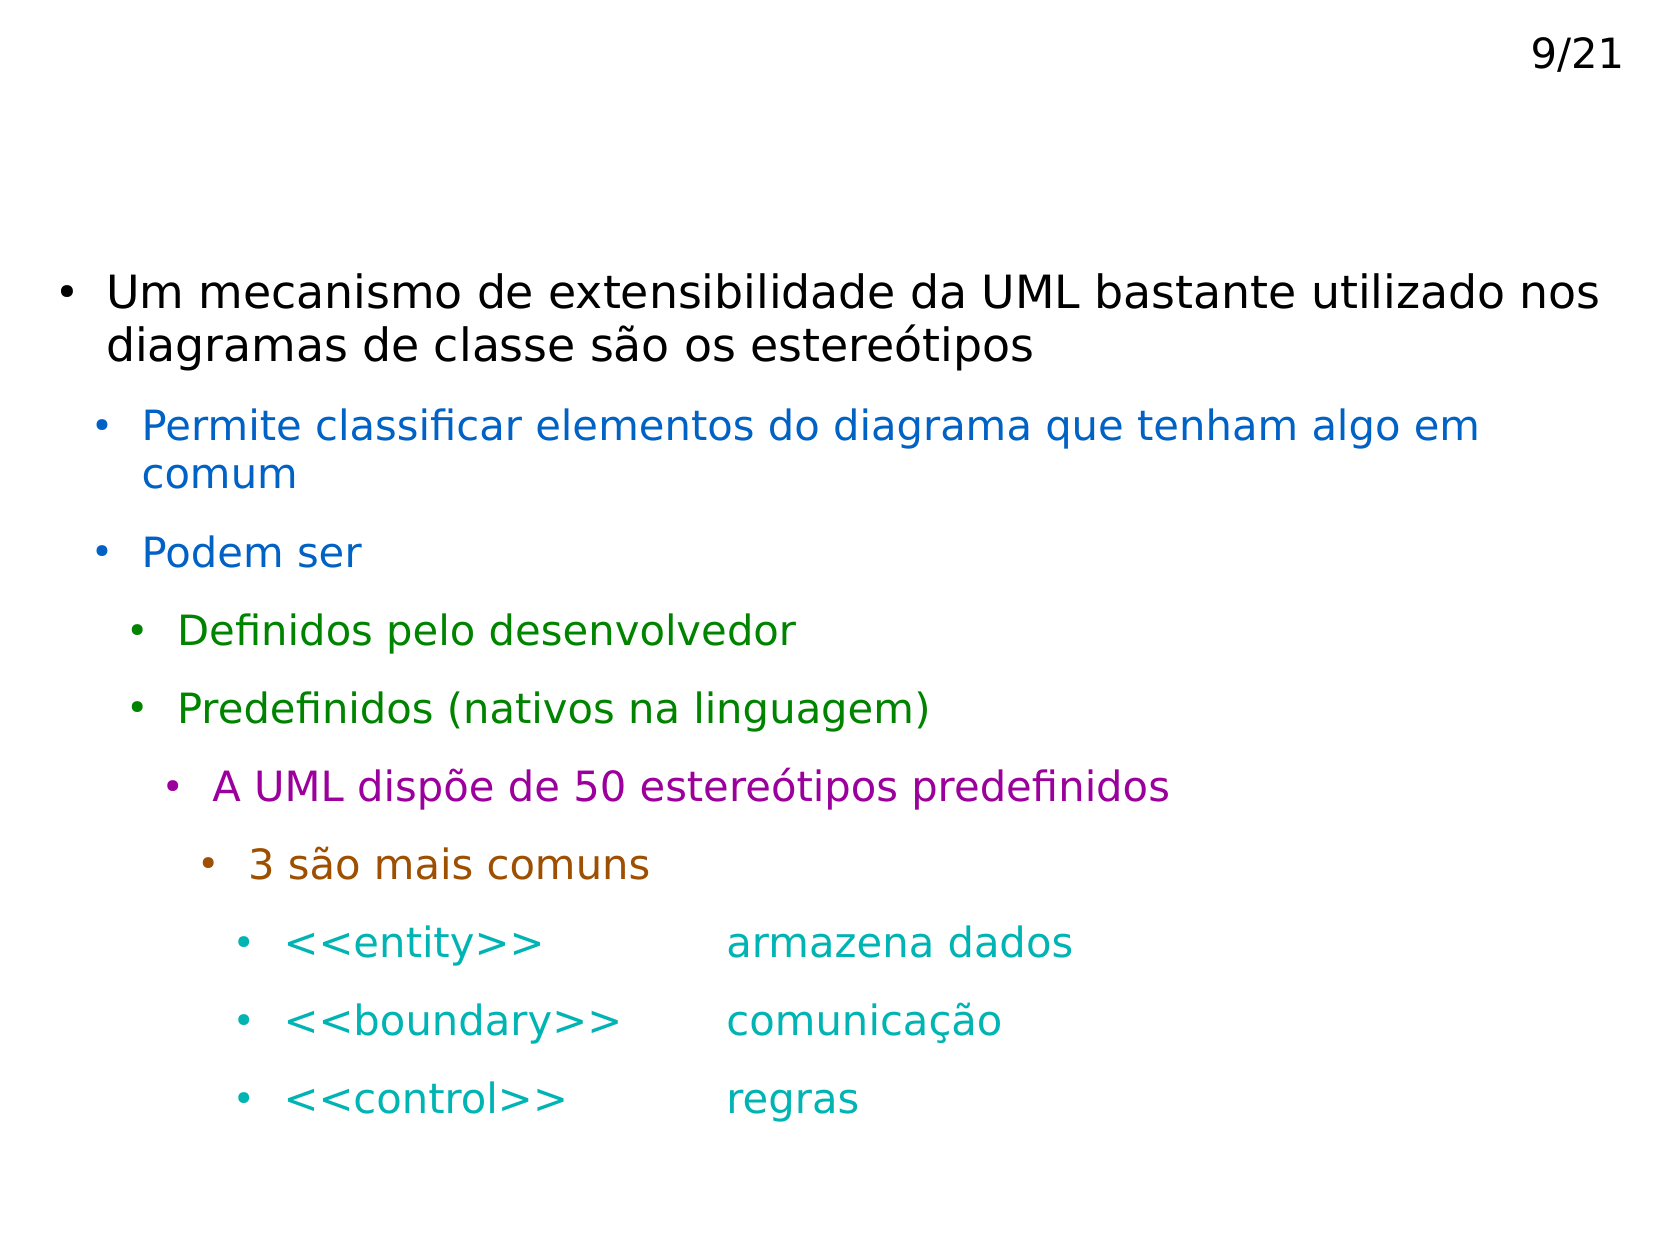

#
9
Um mecanismo de extensibilidade da UML bastante utilizado nos diagramas de classe são os estereótipos
Permite classificar elementos do diagrama que tenham algo em comum
Podem ser
Definidos pelo desenvolvedor
Predefinidos (nativos na linguagem)
A UML dispõe de 50 estereótipos predefinidos
3 são mais comuns
<<entity>> 			armazena dados
<<boundary>>		comunicação
<<control>>			regras